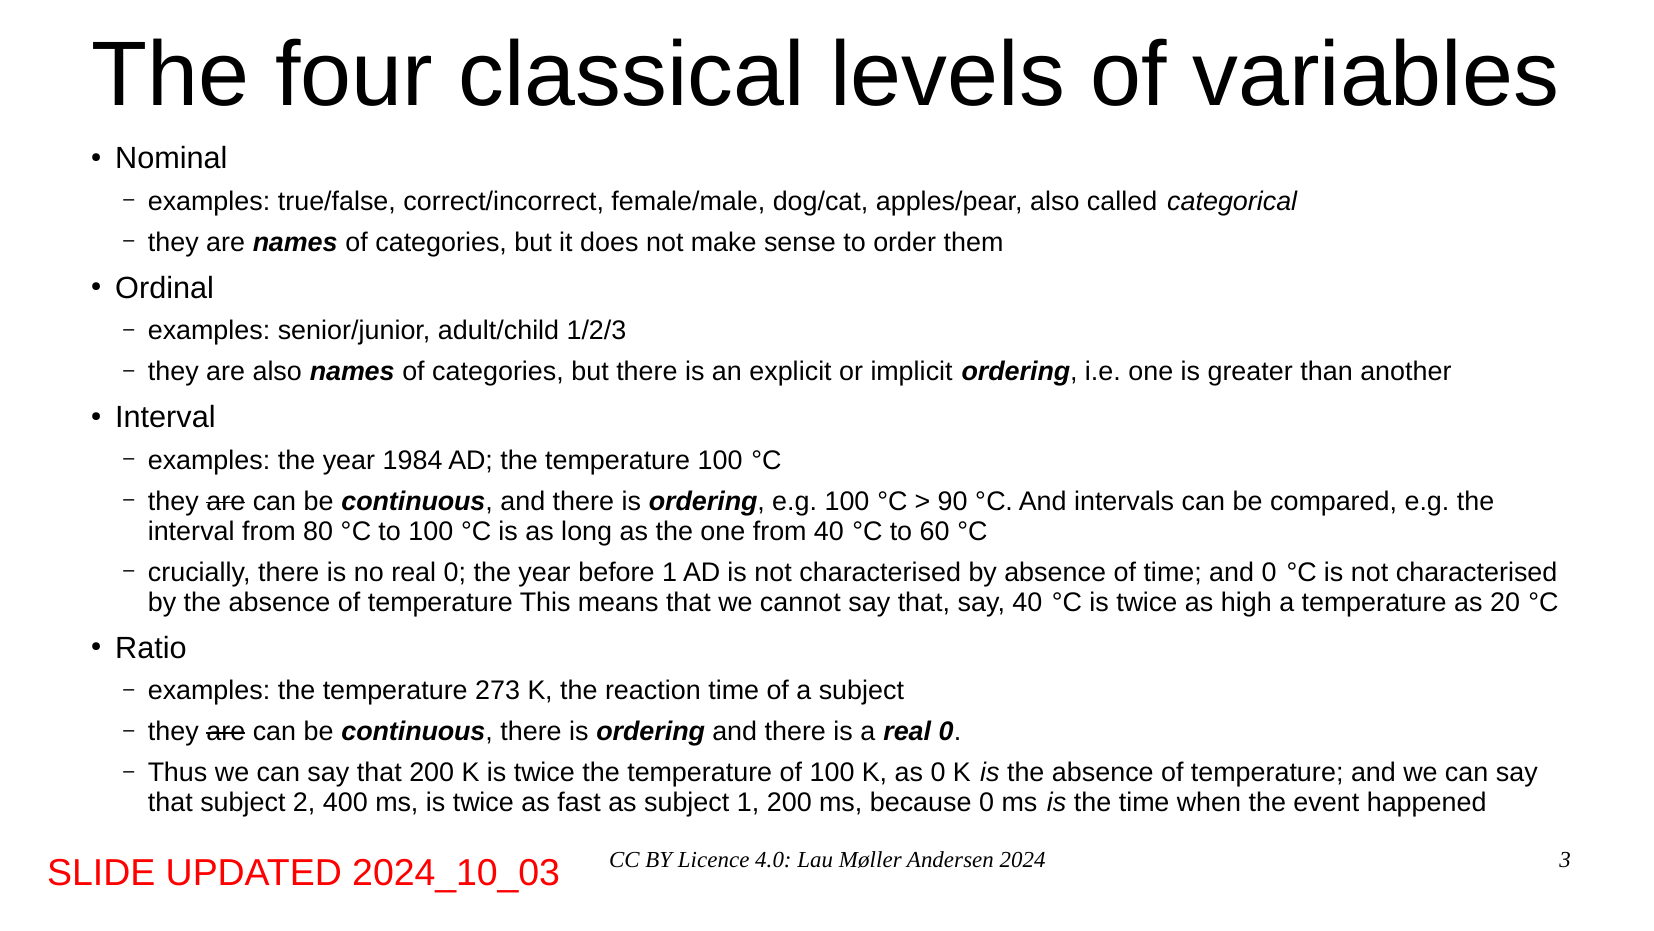

# The four classical levels of variables
Nominal
examples: true/false, correct/incorrect, female/male, dog/cat, apples/pear, also called categorical
they are names of categories, but it does not make sense to order them
Ordinal
examples: senior/junior, adult/child 1/2/3
they are also names of categories, but there is an explicit or implicit ordering, i.e. one is greater than another
Interval
examples: the year 1984 AD; the temperature 100 °C
they are can be continuous, and there is ordering, e.g. 100 °C > 90 °C. And intervals can be compared, e.g. the interval from 80 °C to 100 °C is as long as the one from 40 °C to 60 °C
crucially, there is no real 0; the year before 1 AD is not characterised by absence of time; and 0 °C is not characterised by the absence of temperature This means that we cannot say that, say, 40 °C is twice as high a temperature as 20 °C
Ratio
examples: the temperature 273 K, the reaction time of a subject
they are can be continuous, there is ordering and there is a real 0.
Thus we can say that 200 K is twice the temperature of 100 K, as 0 K is the absence of temperature; and we can say that subject 2, 400 ms, is twice as fast as subject 1, 200 ms, because 0 ms is the time when the event happened
SLIDE UPDATED 2024_10_03
CC BY Licence 4.0: Lau Møller Andersen 2024
3